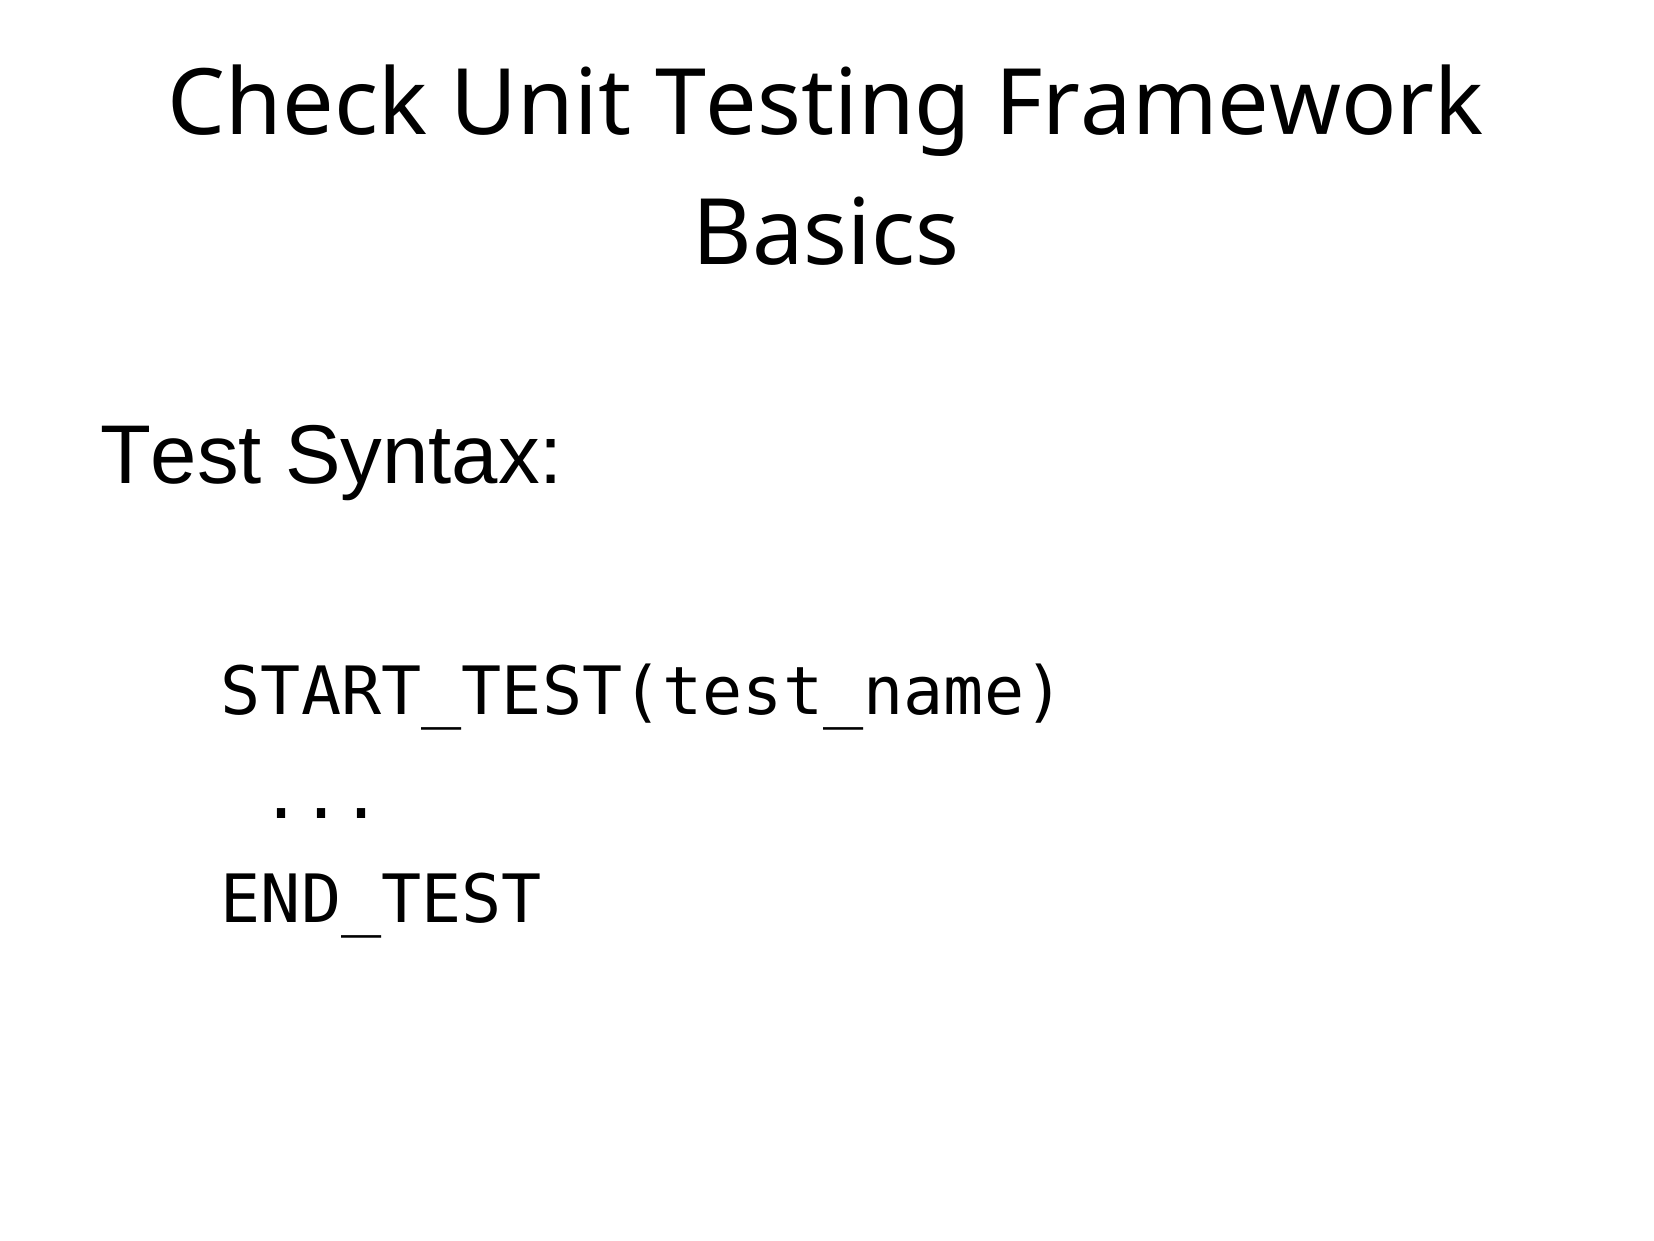

# Check Unit Testing Framework Basics
Test Syntax:
 START_TEST(test_name)
 ...
 END_TEST